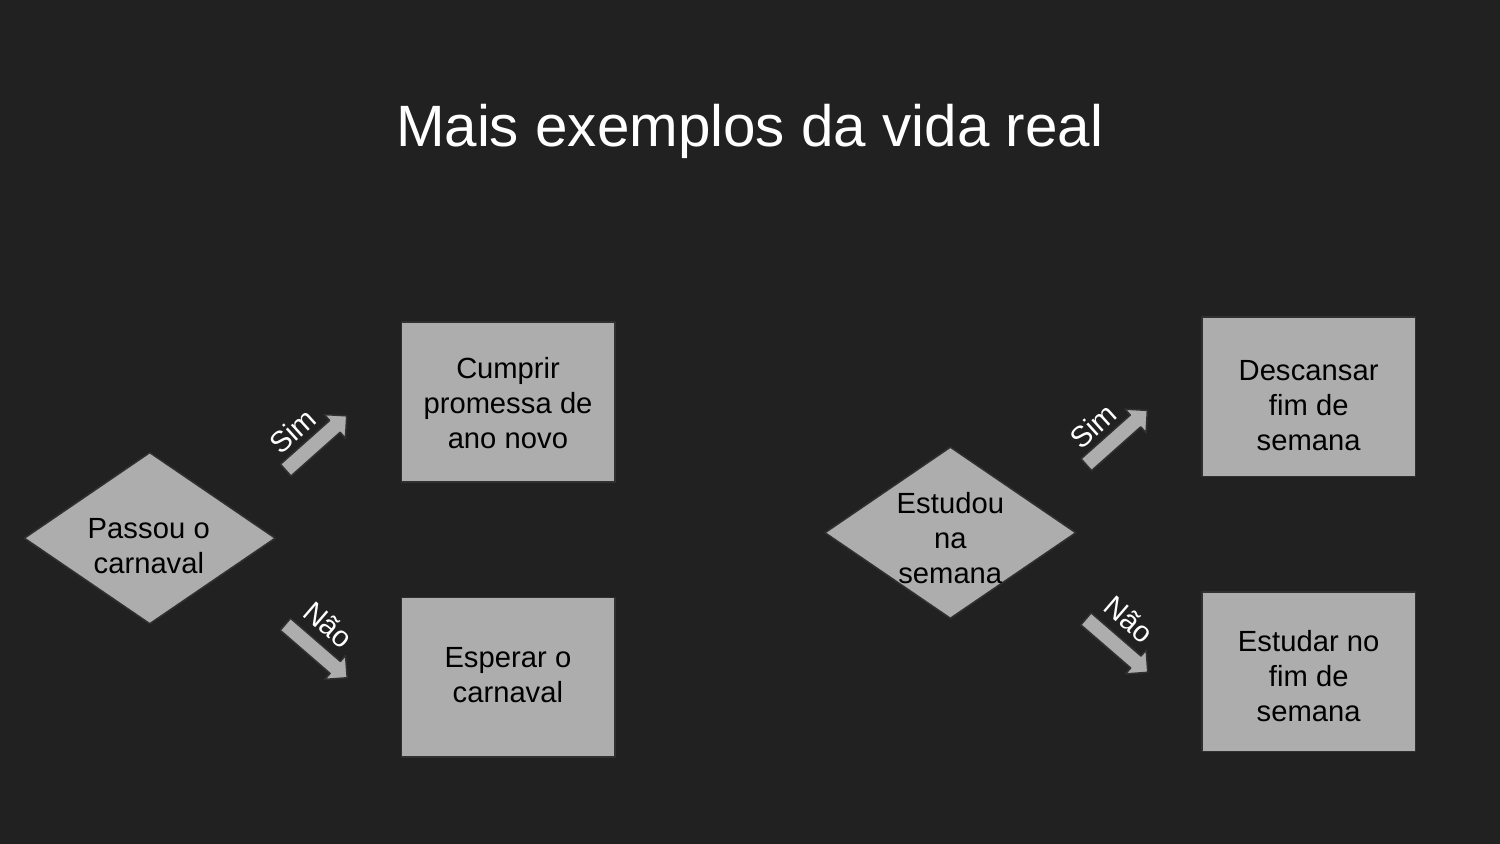

# Mais exemplos da vida real
Cumprir promessa de ano novo
Descansar fim de semana
Sim
Sim
Estudou na semana
Passou o carnaval
Não
Não
Estudar no fim de semana
Esperar o carnaval